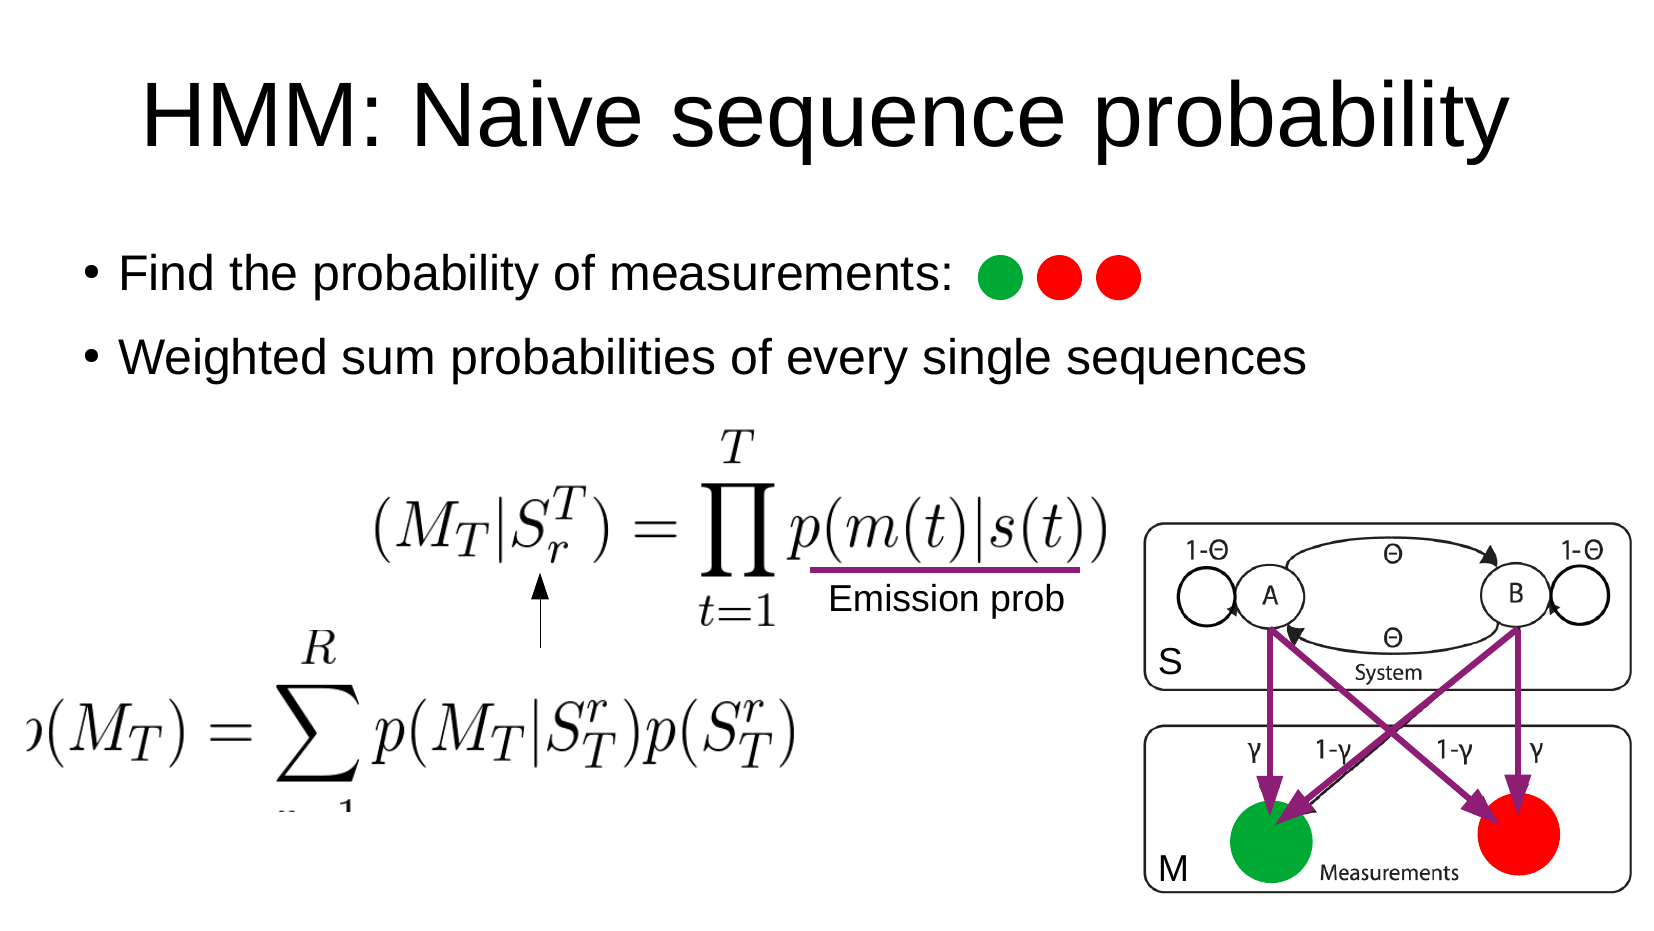

# HMM: Naive sequence probability
Find the probability of measurements:
Weighted sum probabilities of every single sequences
Emission prob
S
M